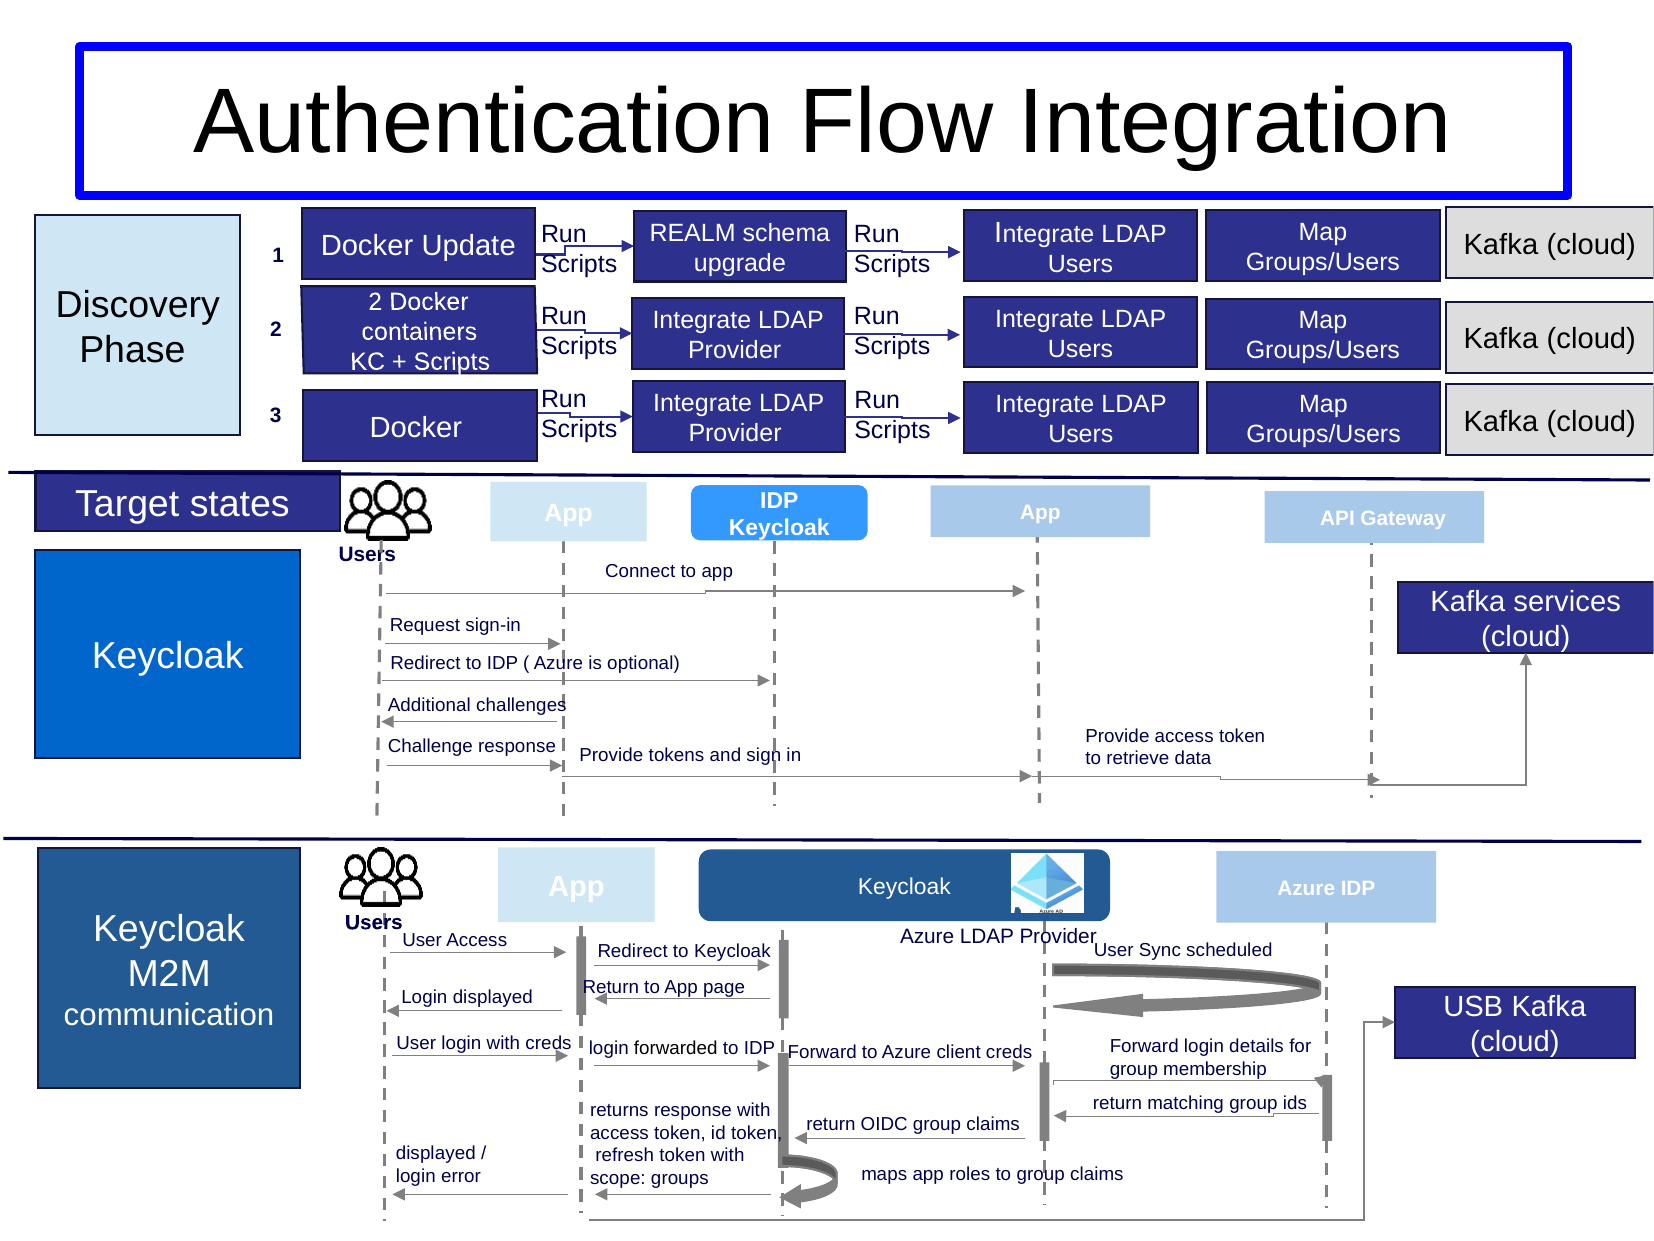

# Authentication Flow Integration
Kafka (cloud)
Docker Update
Run
Scripts
Run
Scripts
Integrate LDAP Users
Map Groups/Users
REALM schema upgrade
Discovery Phase
1
2 Docker containers
KC + Scripts
Run
Scripts
Run
Scripts
Integrate LDAP Users
Integrate LDAP Provider
Map Groups/Users
Kafka (cloud)
2
Run
Scripts
Run
Scripts
Integrate LDAP Provider
Integrate LDAP Users
Map Groups/Users
Kafka (cloud)
Docker
3
Target states
App
IDP Keycloak
App
 API Gateway
 Users
Keycloak
Connect to app
Kafka services (cloud)
Request sign-in
Redirect to IDP ( Azure is optional)
Additional challenges
Provide access token
to retrieve data
Challenge response
Provide tokens and sign in
App
Keycloak
M2M communication
Keycloak
Azure IDP
Users
Azure LDAP Provider
User Access
User Sync scheduled
Redirect to Keycloak
Return to App page
 Login displayed
USB Kafka (cloud)
User login with creds
Forward login details for
group membership
login forwarded to IDP
Forward to Azure client creds
return matching group ids
returns response with
access token, id token,
 refresh token with
scope: groups
return OIDC group claims
displayed /
login error
maps app roles to group claims